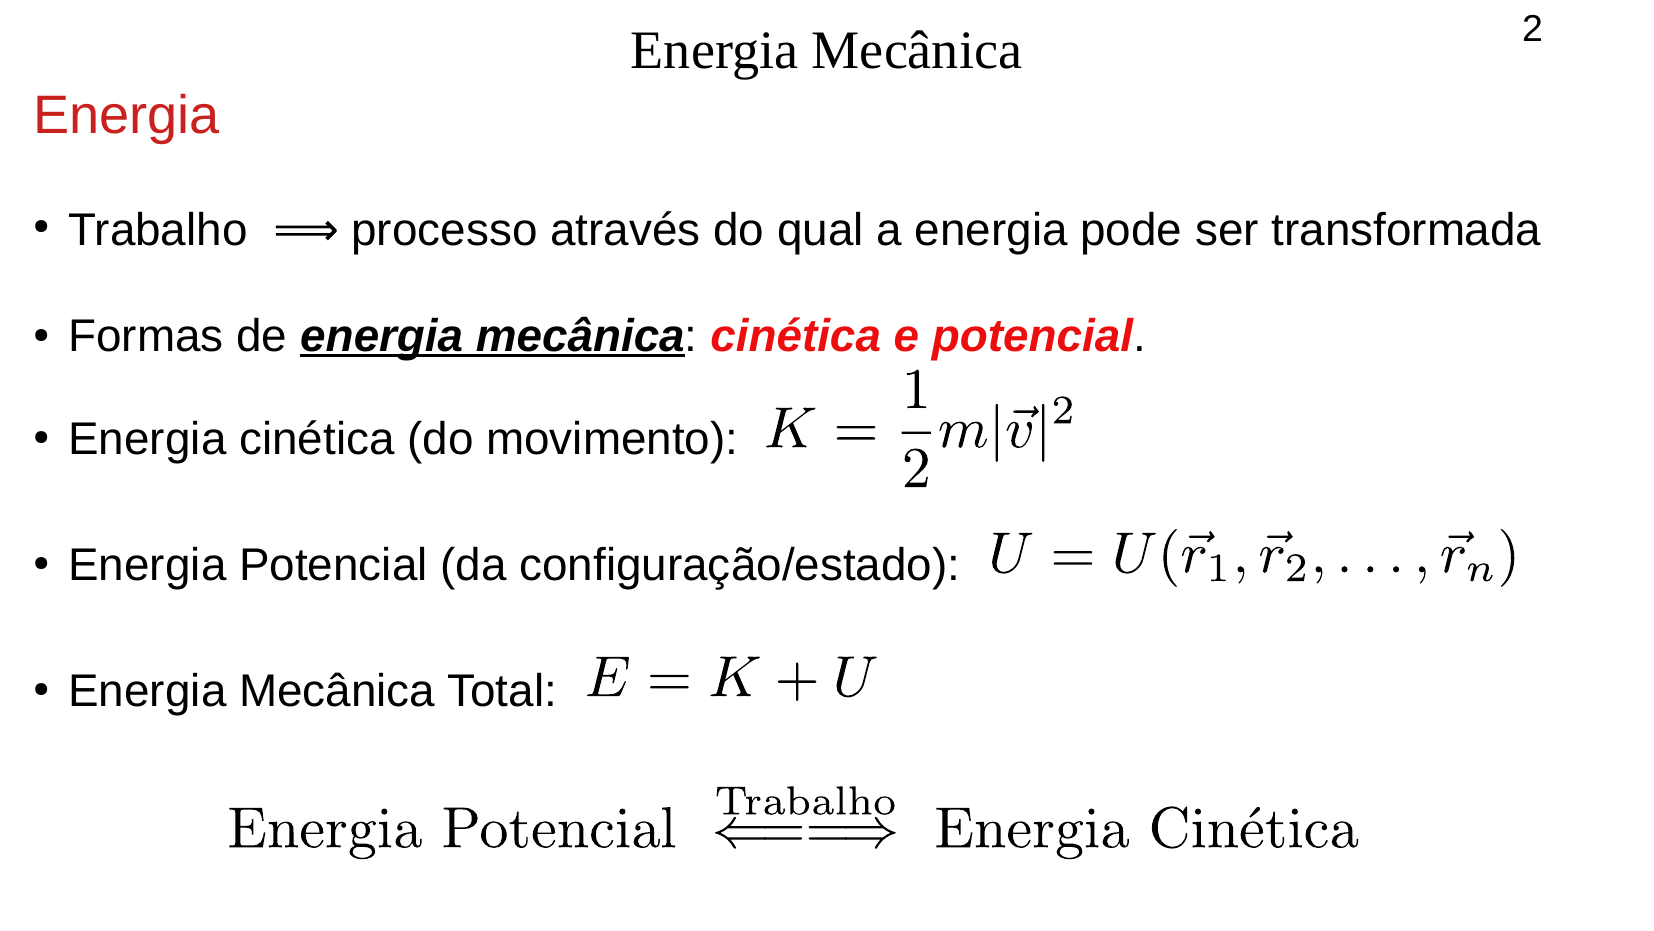

Energia Mecânica
Energia
Trabalho ⟹ processo através do qual a energia pode ser transformada
Formas de energia mecânica: cinética e potencial.
Energia cinética (do movimento):
Energia Potencial (da configuração/estado):
Energia Mecânica Total: